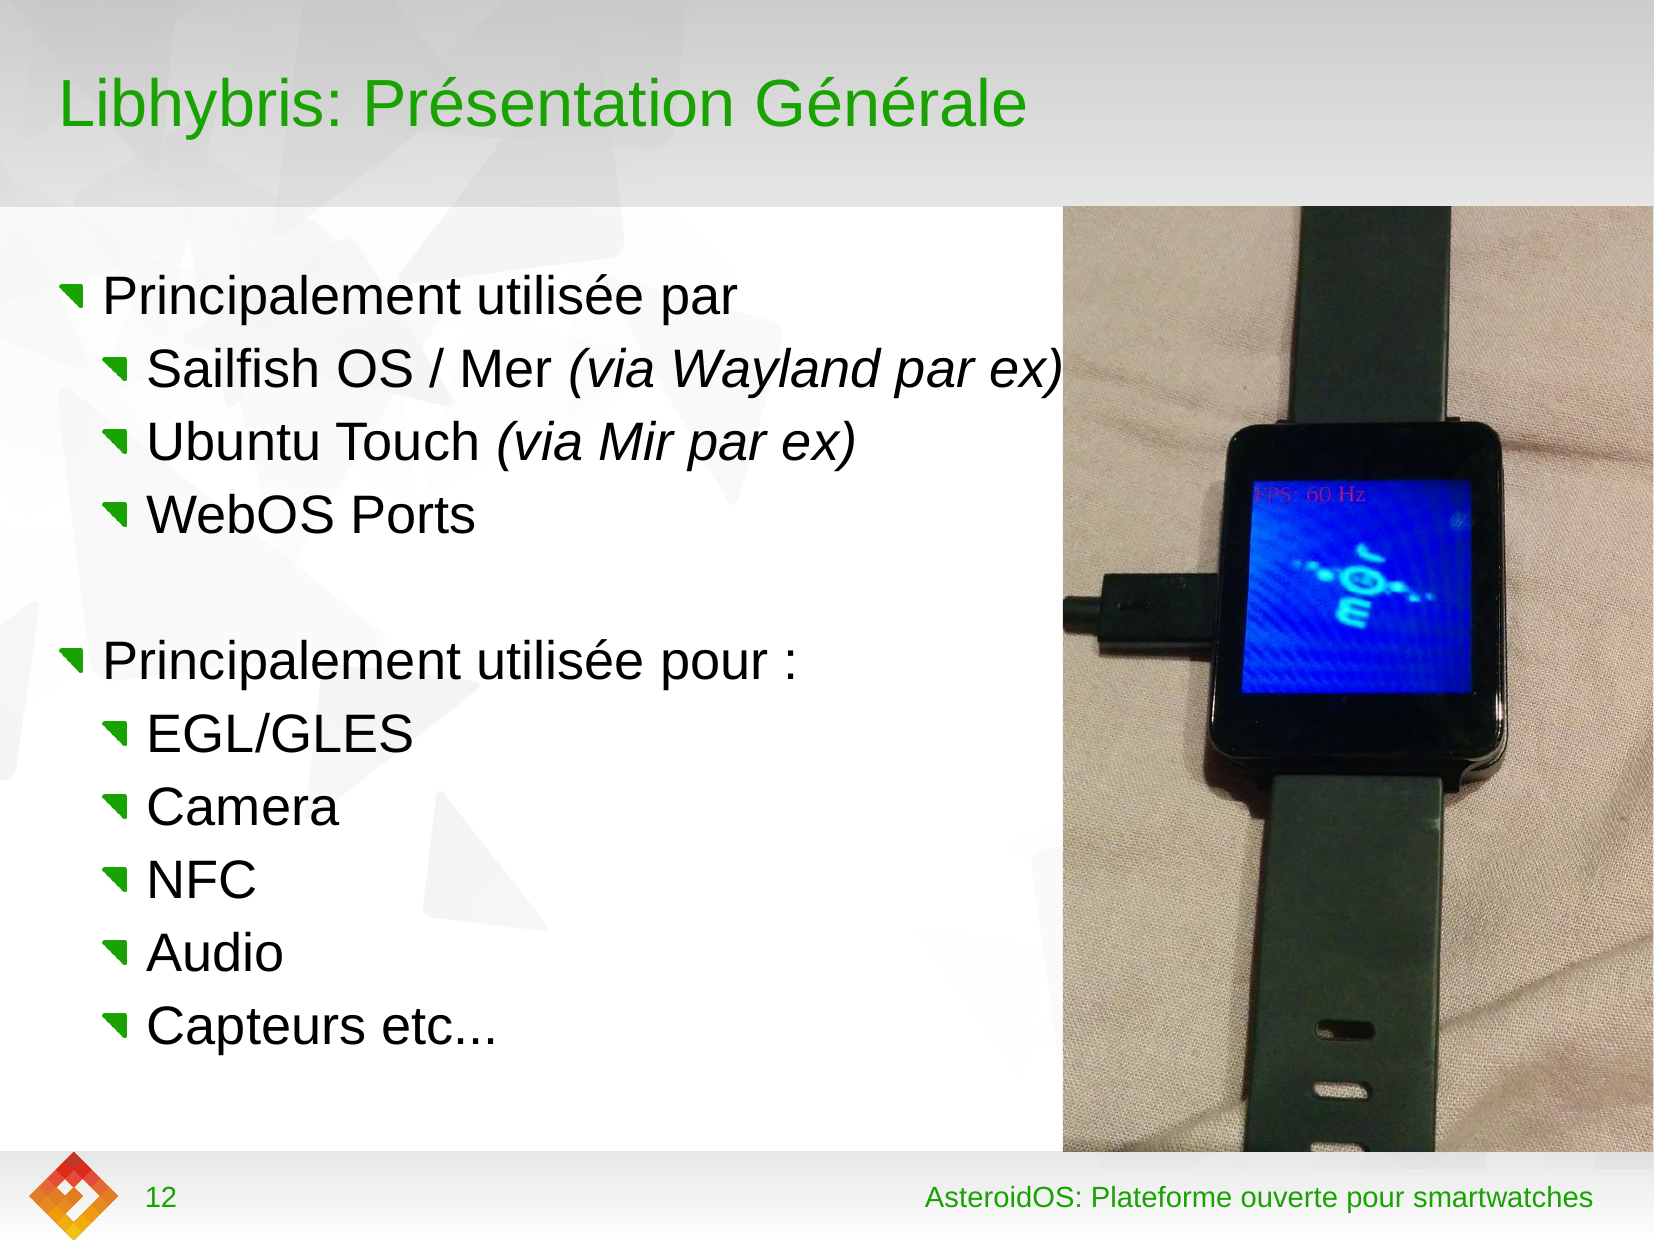

# Libhybris: Présentation Générale
Principalement utilisée par
Sailfish OS / Mer (via Wayland par ex)
Ubuntu Touch (via Mir par ex)
WebOS Ports
Principalement utilisée pour :
EGL/GLES
Camera
NFC
Audio
Capteurs etc...
12
AsteroidOS: Plateforme ouverte pour smartwatches